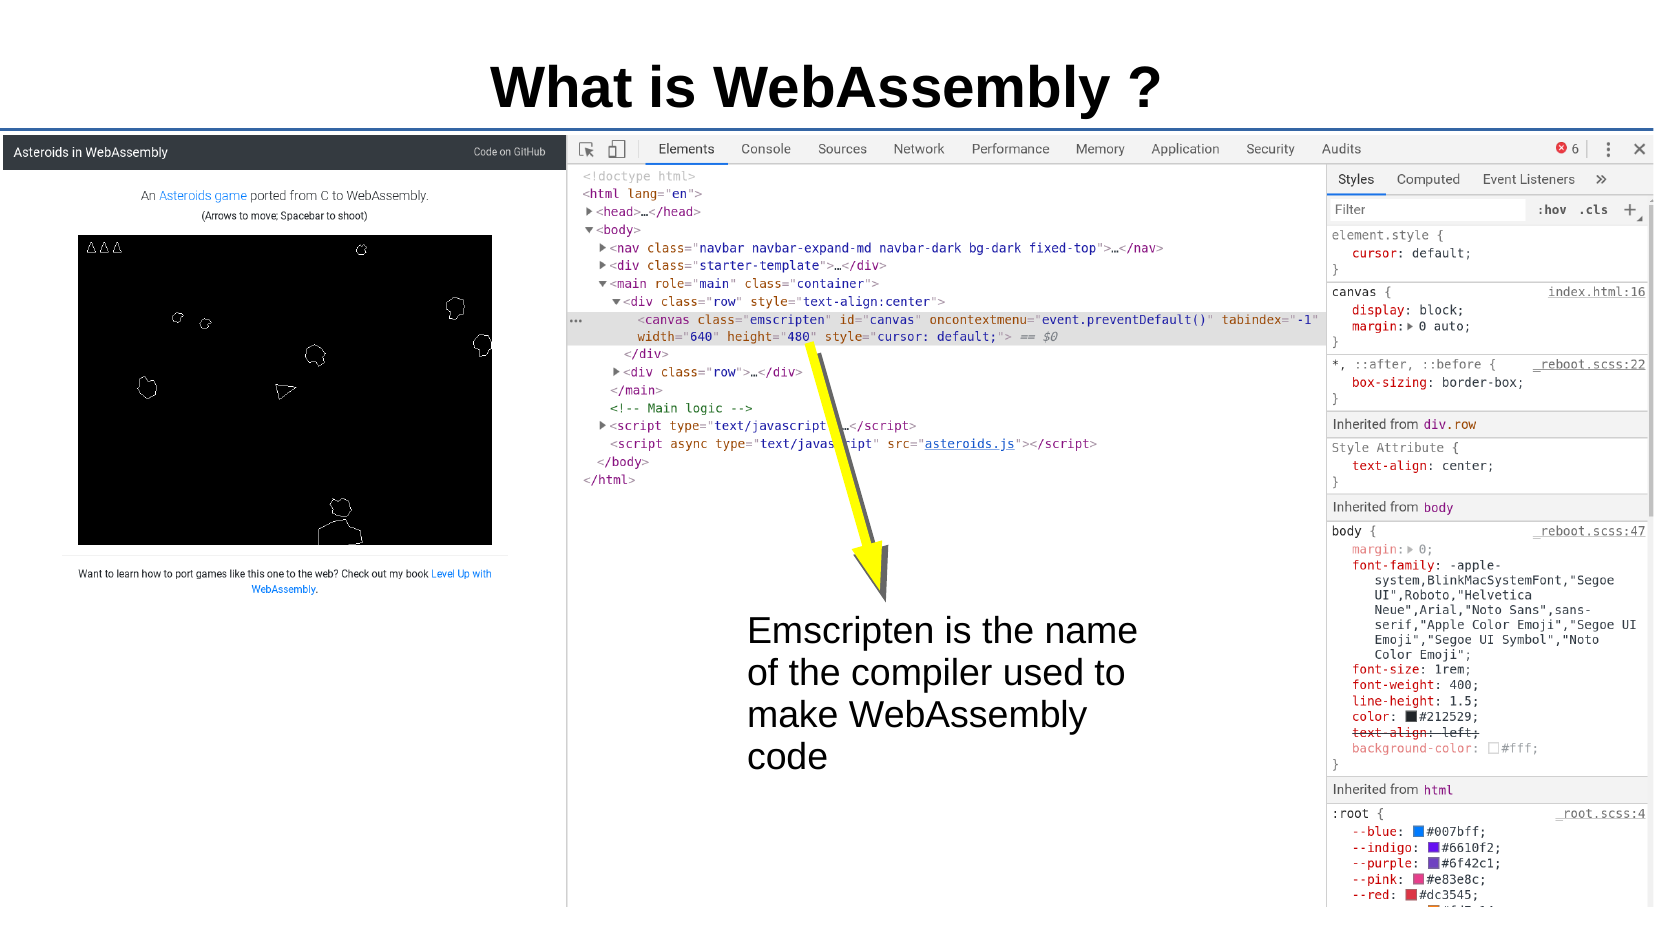

What is WebAssembly ?
Emscripten is the name of the compiler used to make WebAssembly code